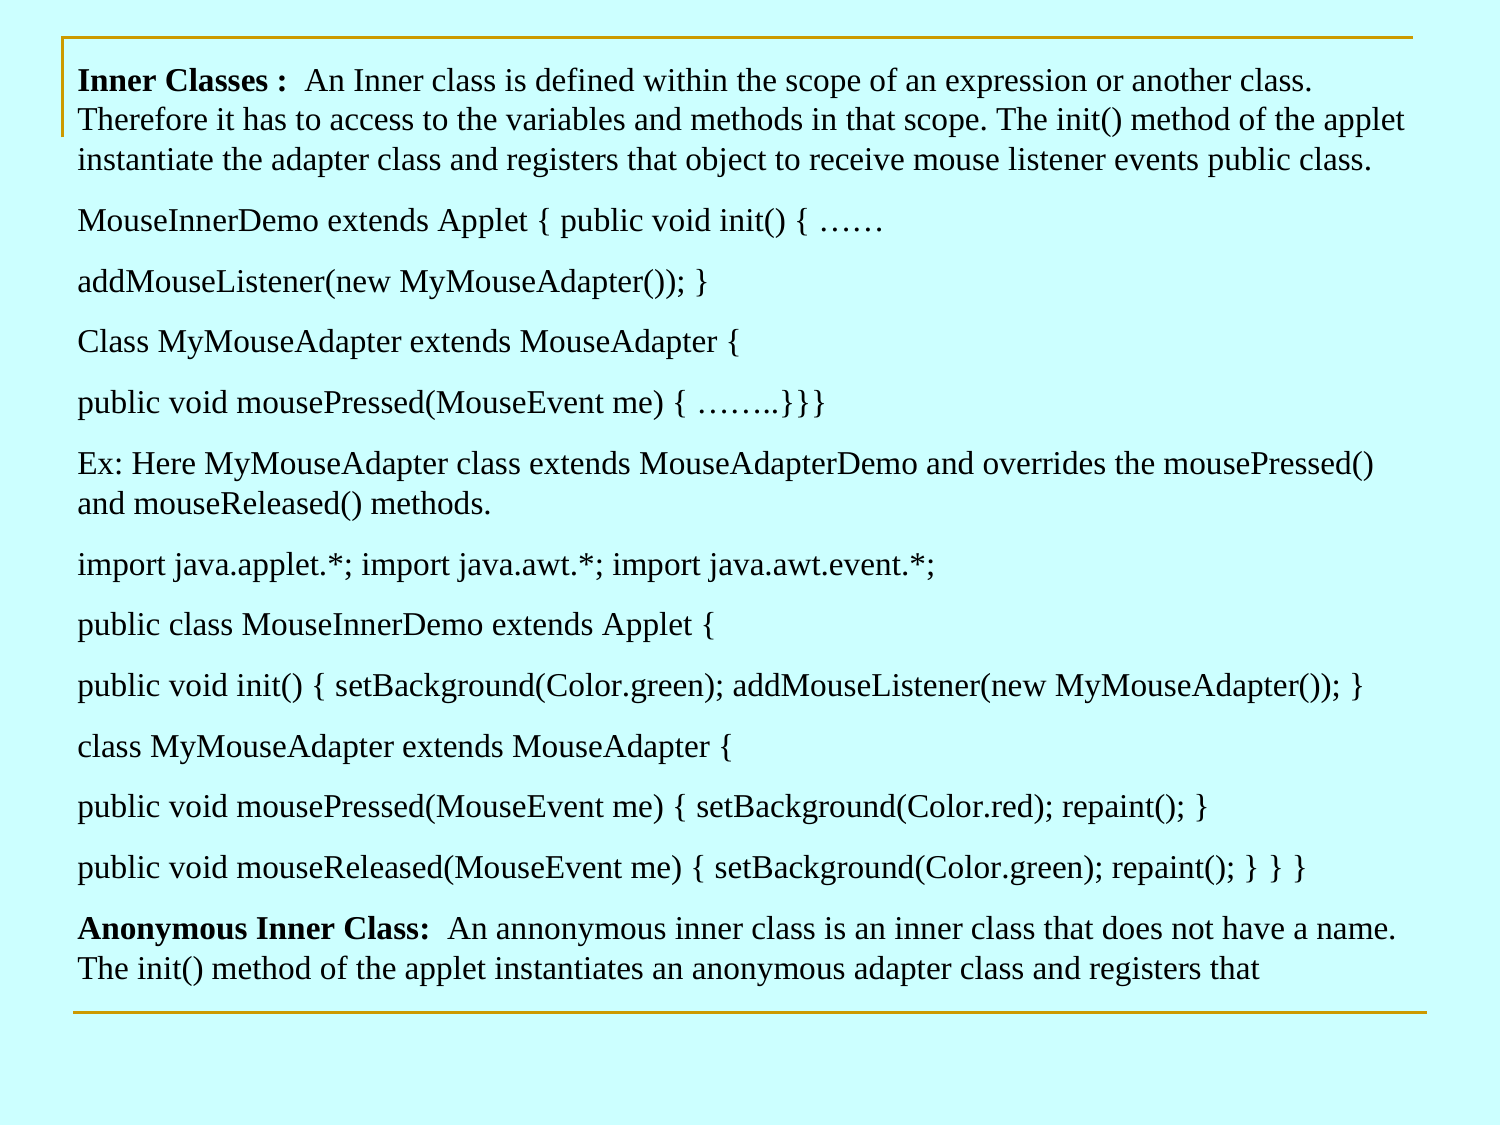

Inner Classes : An Inner class is defined within the scope of an expression or another class. Therefore it has to access to the variables and methods in that scope. The init() method of the applet instantiate the adapter class and registers that object to receive mouse listener events public class.
MouseInnerDemo extends Applet { public void init() { ……
addMouseListener(new MyMouseAdapter()); }
Class MyMouseAdapter extends MouseAdapter {
public void mousePressed(MouseEvent me) { ……..}}}
Ex: Here MyMouseAdapter class extends MouseAdapterDemo and overrides the mousePressed() and mouseReleased() methods.
import java.applet.*; import java.awt.*; import java.awt.event.*;
public class MouseInnerDemo extends Applet {
public void init() { setBackground(Color.green); addMouseListener(new MyMouseAdapter()); }
class MyMouseAdapter extends MouseAdapter {
public void mousePressed(MouseEvent me) { setBackground(Color.red); repaint(); }
public void mouseReleased(MouseEvent me) { setBackground(Color.green); repaint(); } } }
Anonymous Inner Class: An annonymous inner class is an inner class that does not have a name. The init() method of the applet instantiates an anonymous adapter class and registers that